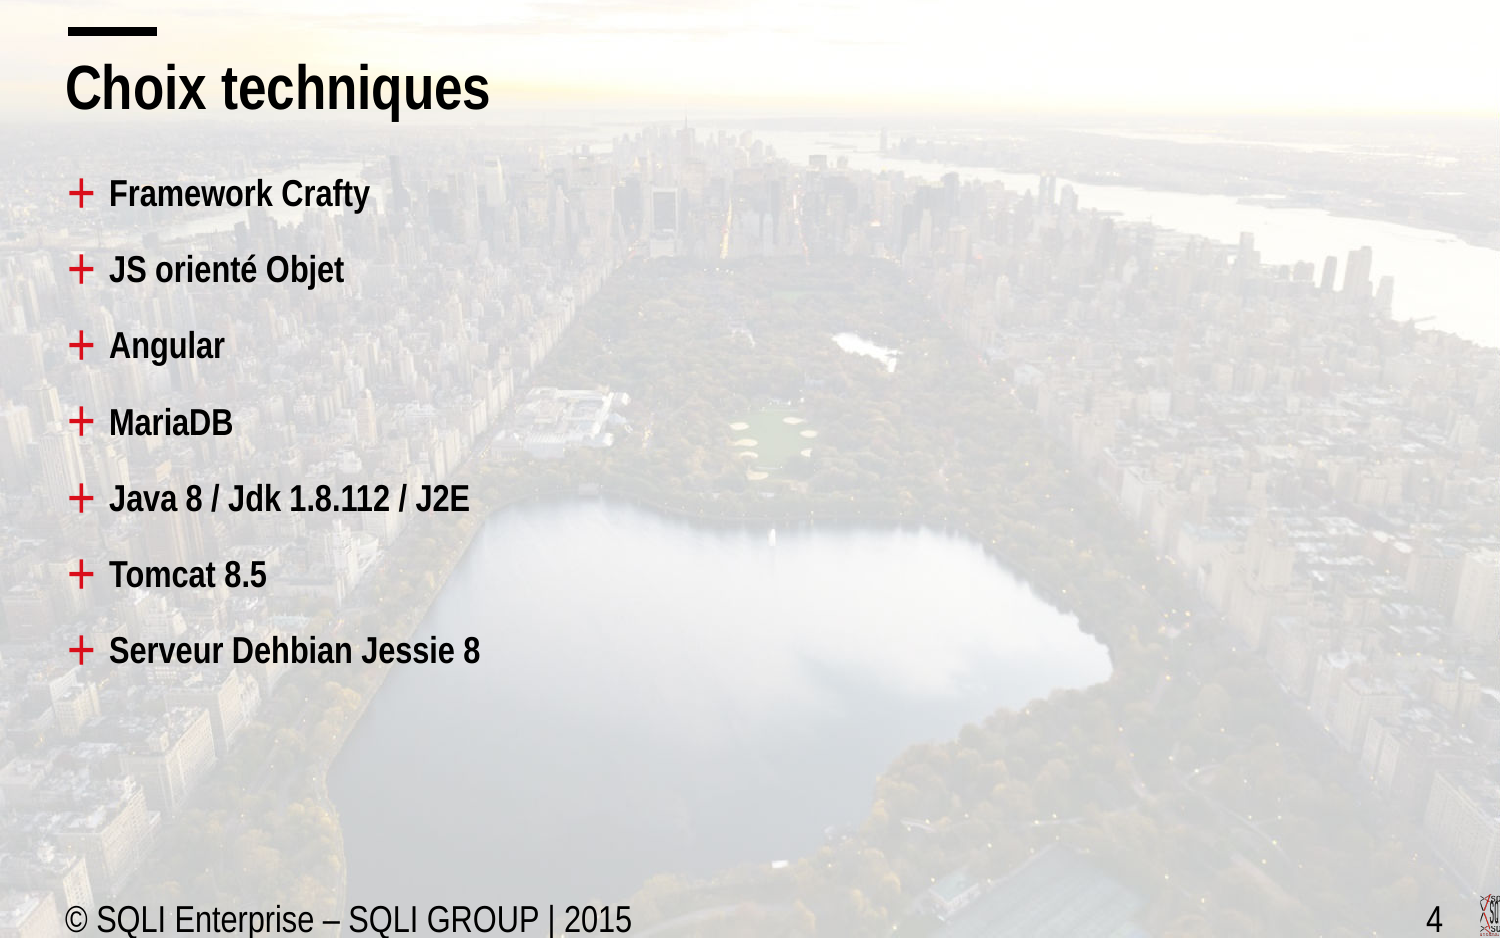

Choix techniques
# Framework Crafty
JS orienté Objet
Angular
MariaDB
Java 8 / Jdk 1.8.112 / J2E
Tomcat 8.5
Serveur Dehbian Jessie 8
© SQLI Enterprise – SQLI GROUP | 2015